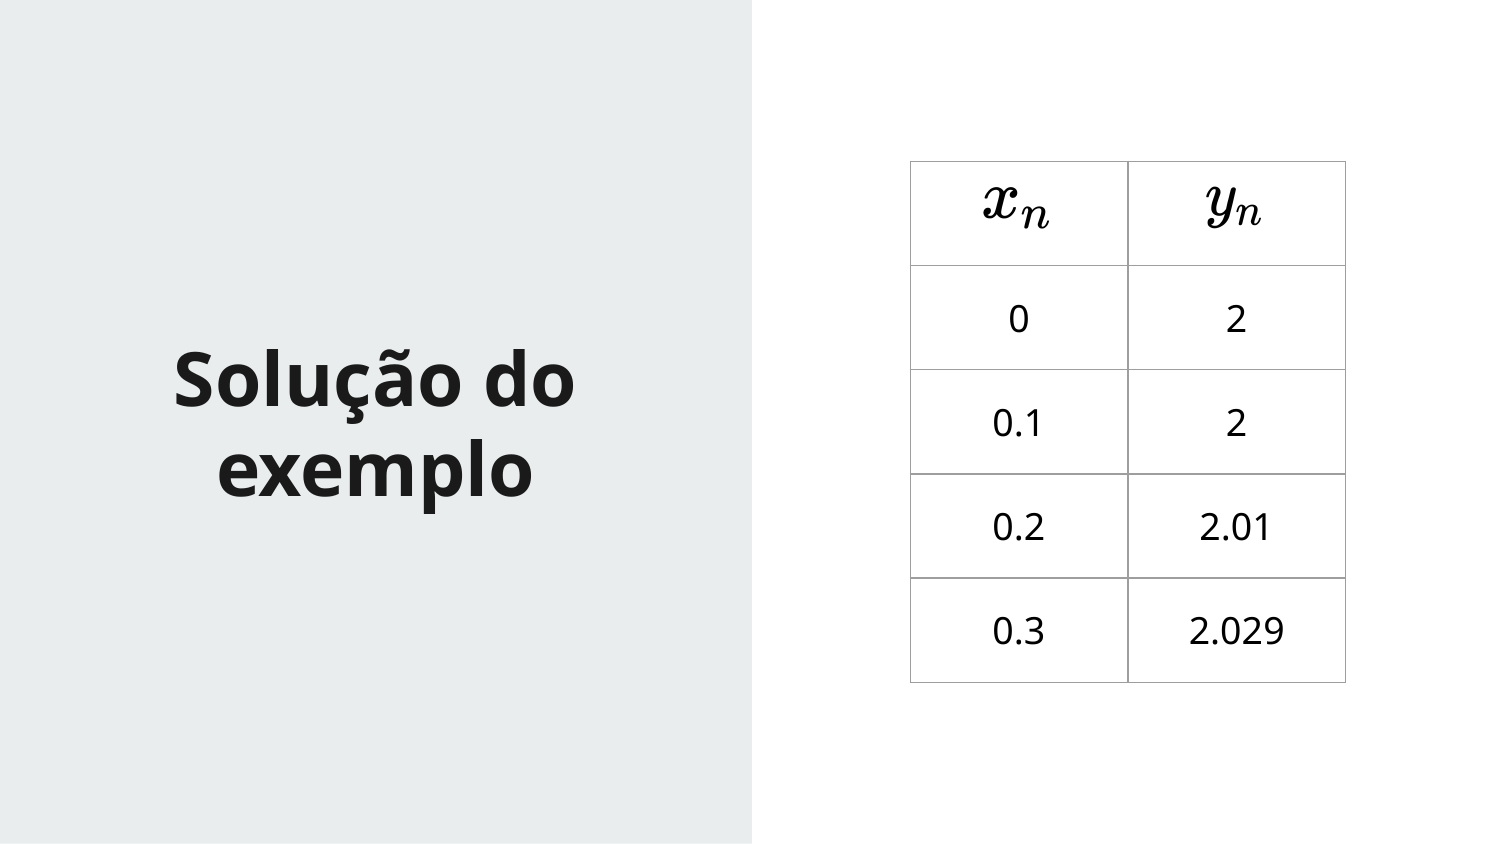

# Solução do exemplo
| | |
| --- | --- |
| 0 | 2 |
| 0.1 | 2 |
| 0.2 | 2.01 |
| 0.3 | 2.029 |